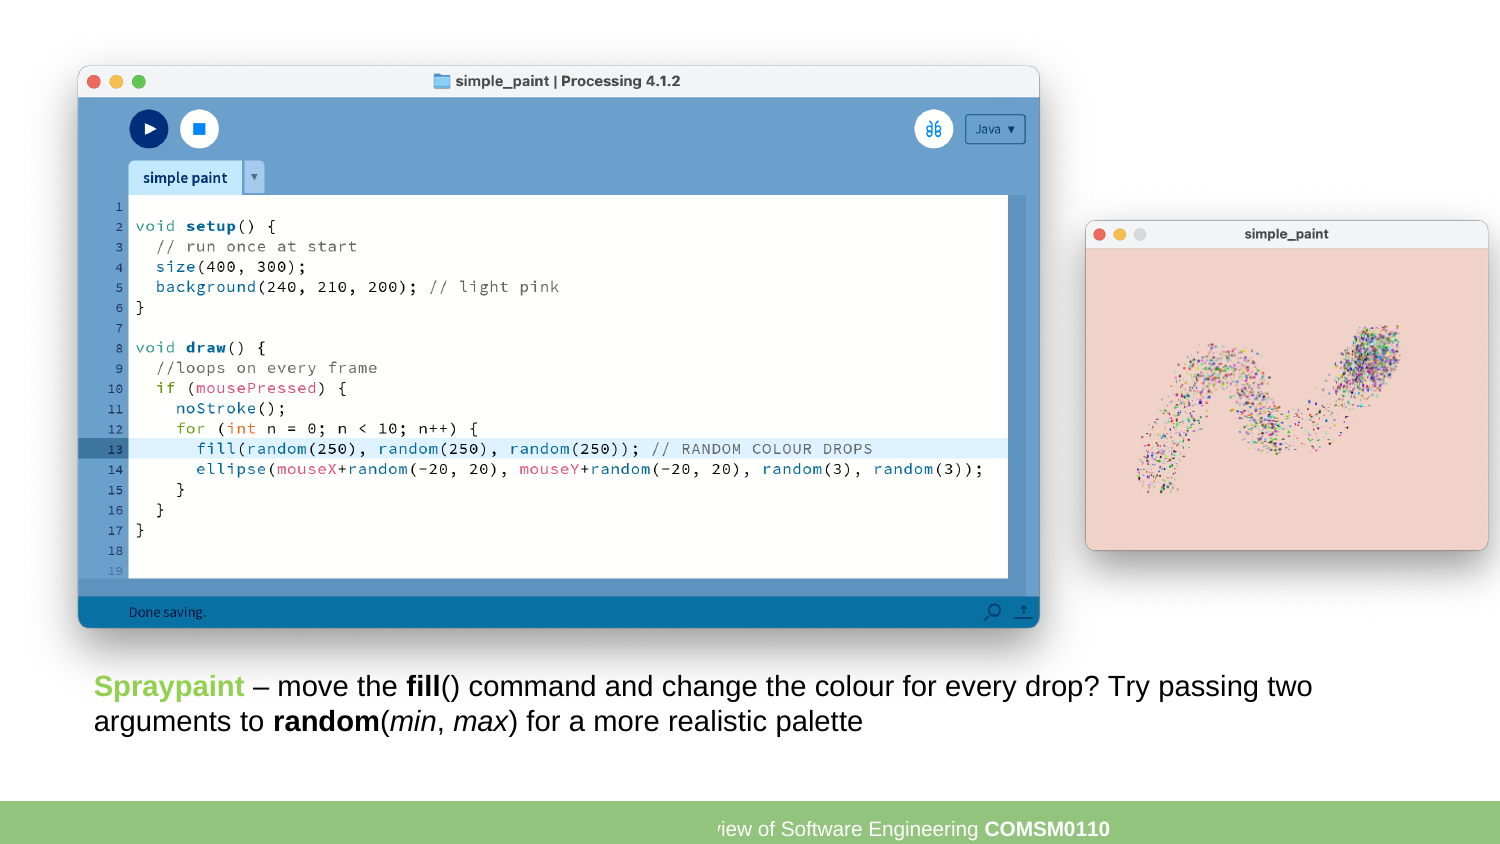

Spraypaint – move the fill() command and change the colour for every drop? Try passing two arguments to random(min, max) for a more realistic palette